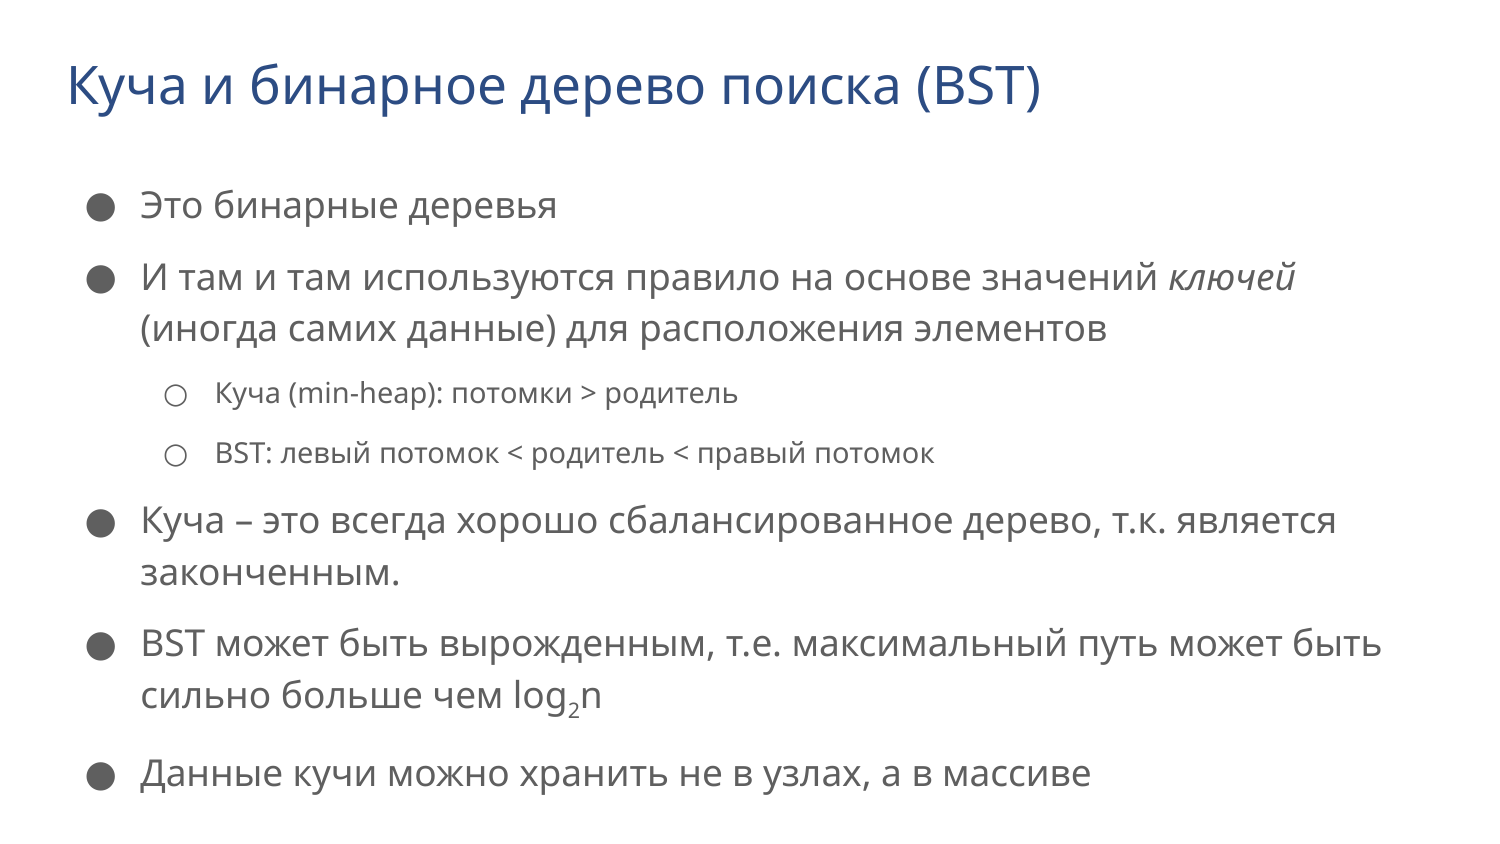

# Куча и бинарное дерево поиска (BST)
Это бинарные деревья
И там и там используются правило на основе значений ключей (иногда самих данные) для расположения элементов
Куча (min-heap): потомки > родитель
BST: левый потомок < родитель < правый потомок
Куча – это всегда хорошо сбалансированное дерево, т.к. является законченным.
BST может быть вырожденным, т.е. максимальный путь может быть сильно больше чем log2n
Данные кучи можно хранить не в узлах, а в массиве